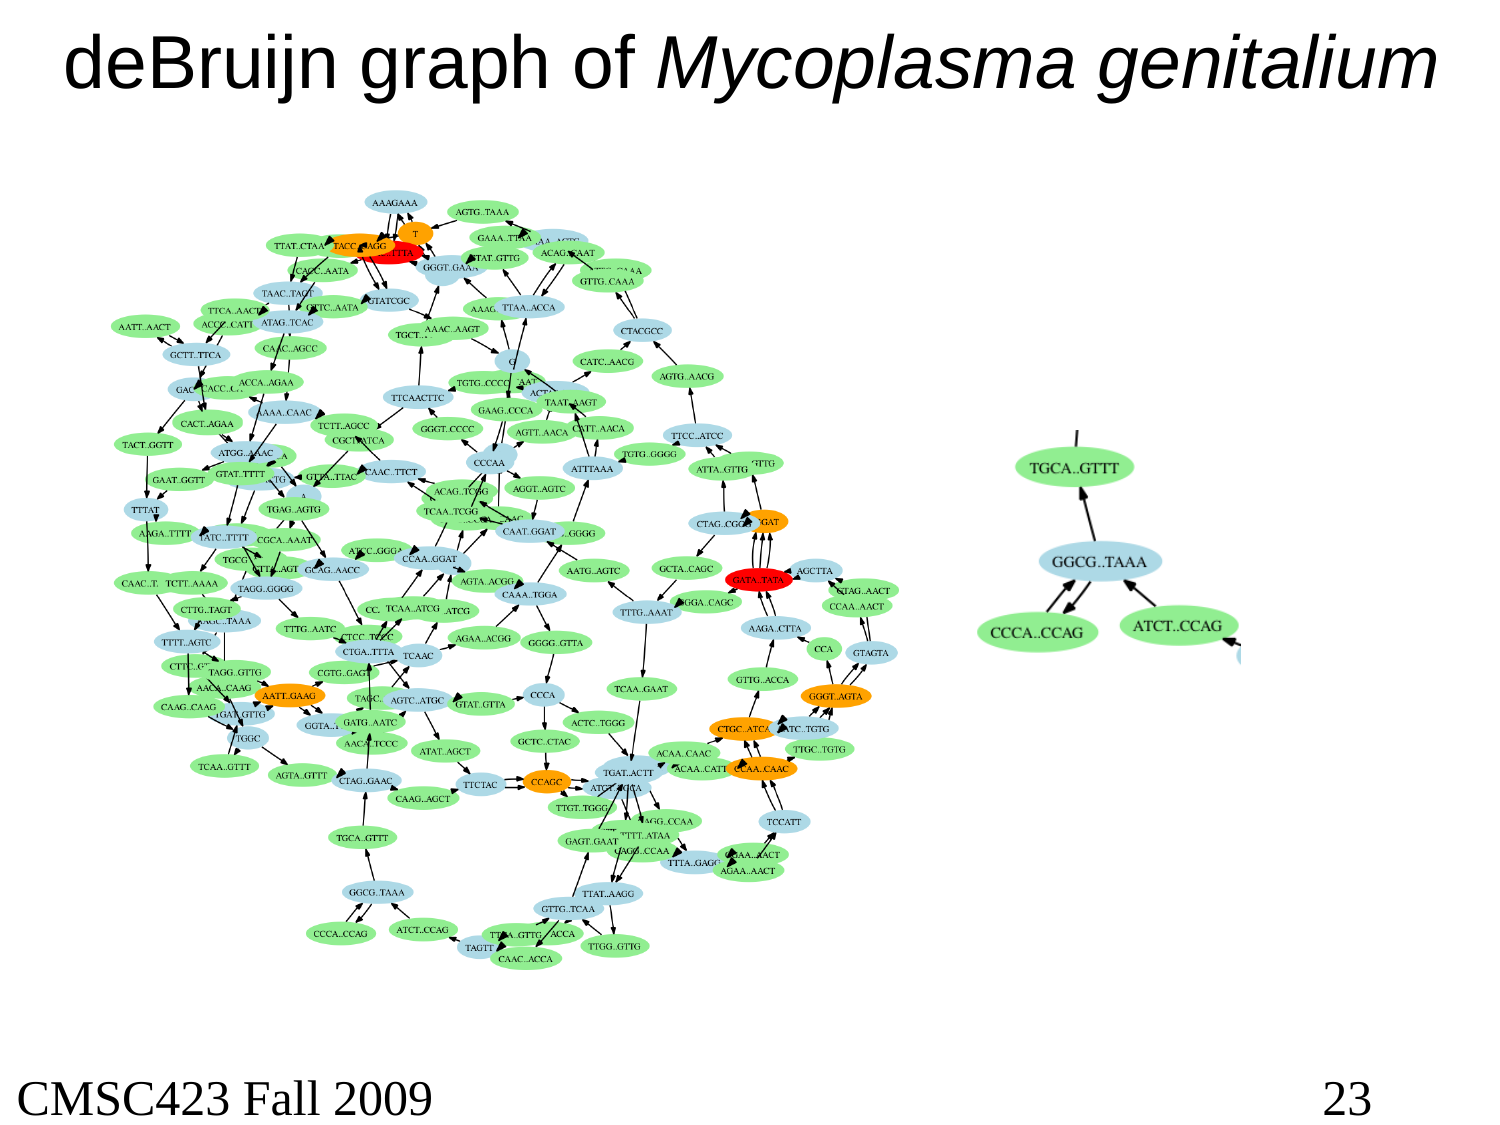

# deBruijn graph of Mycoplasma genitalium
CMSC423 Fall 2009
23